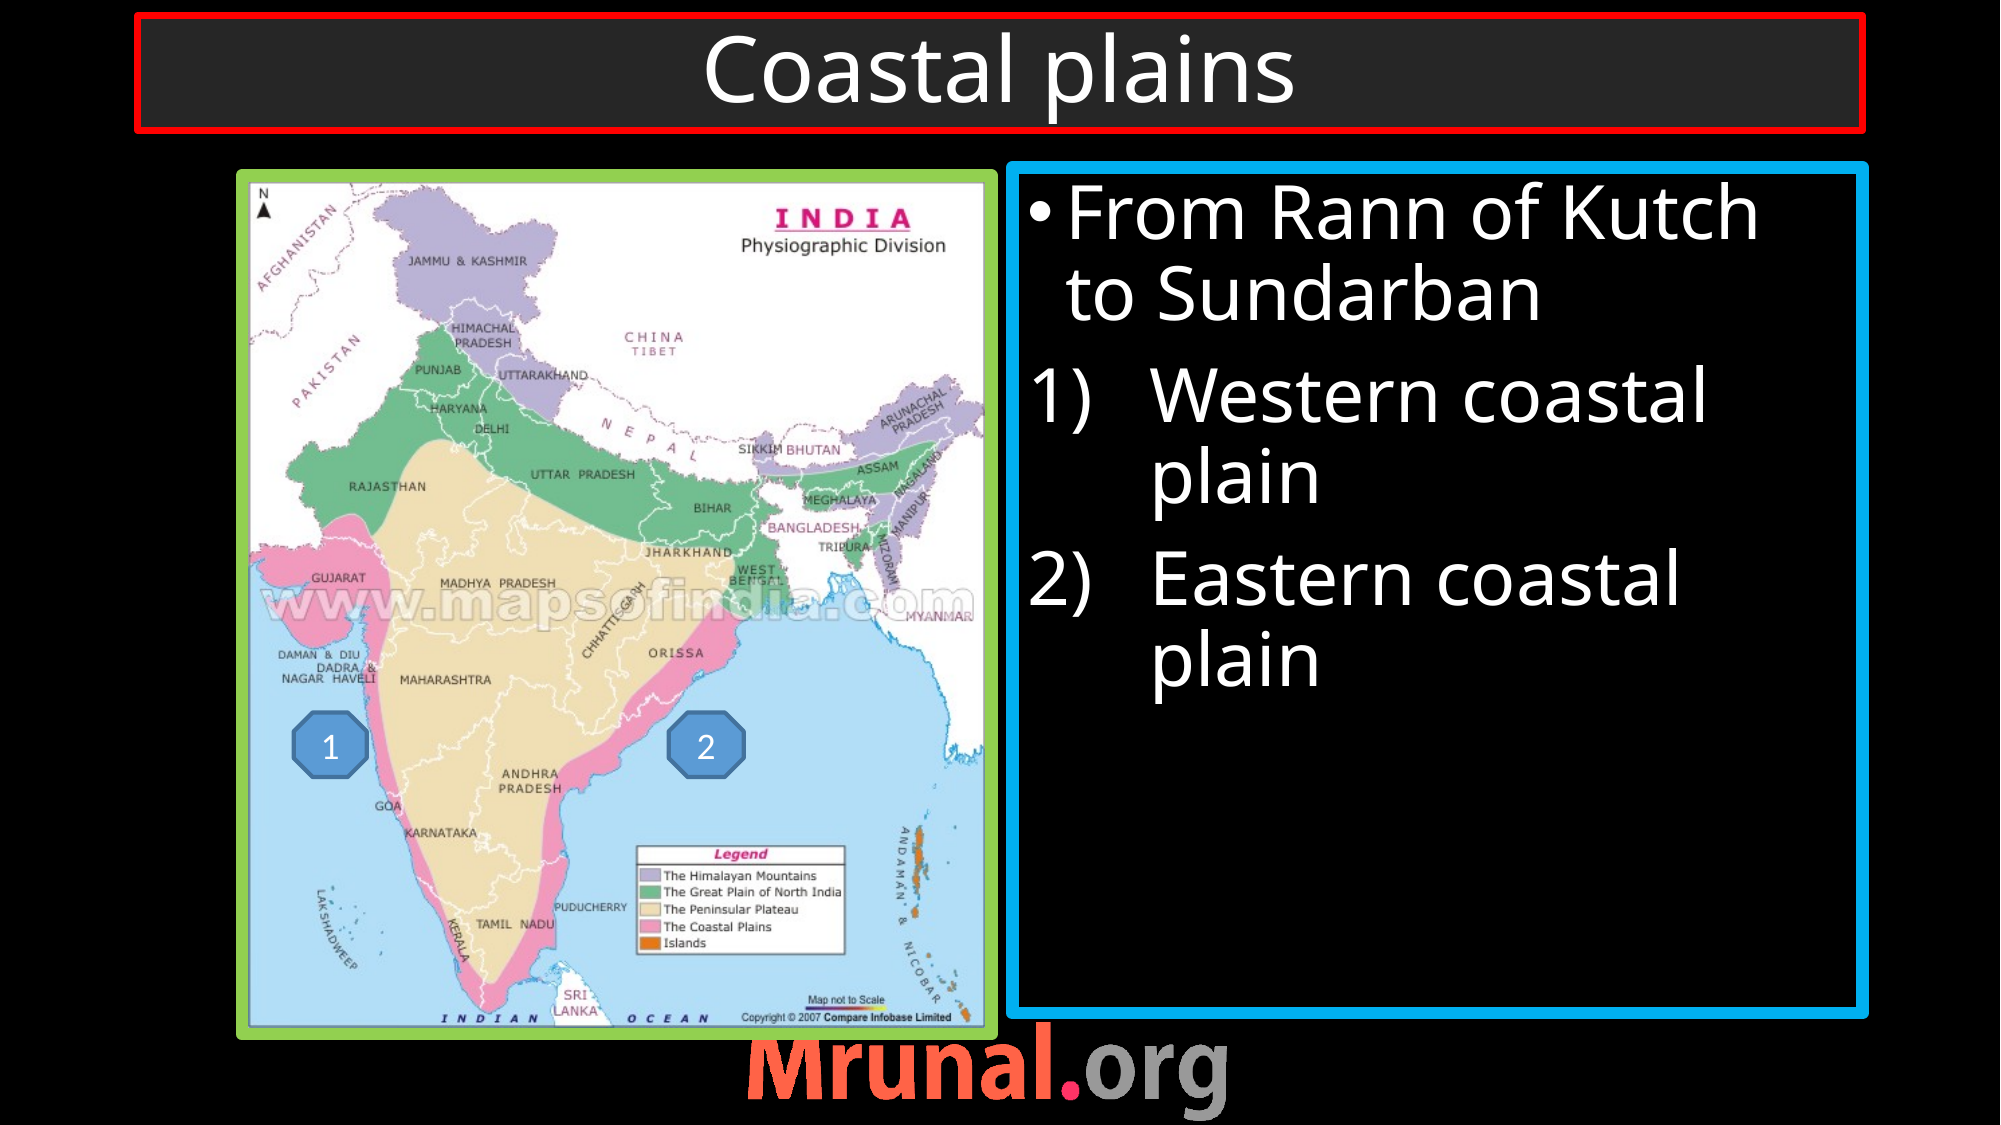

Coastal plains
# From Rann of Kutch to Sundarban
Western coastal plain
Eastern coastal plain
1
2